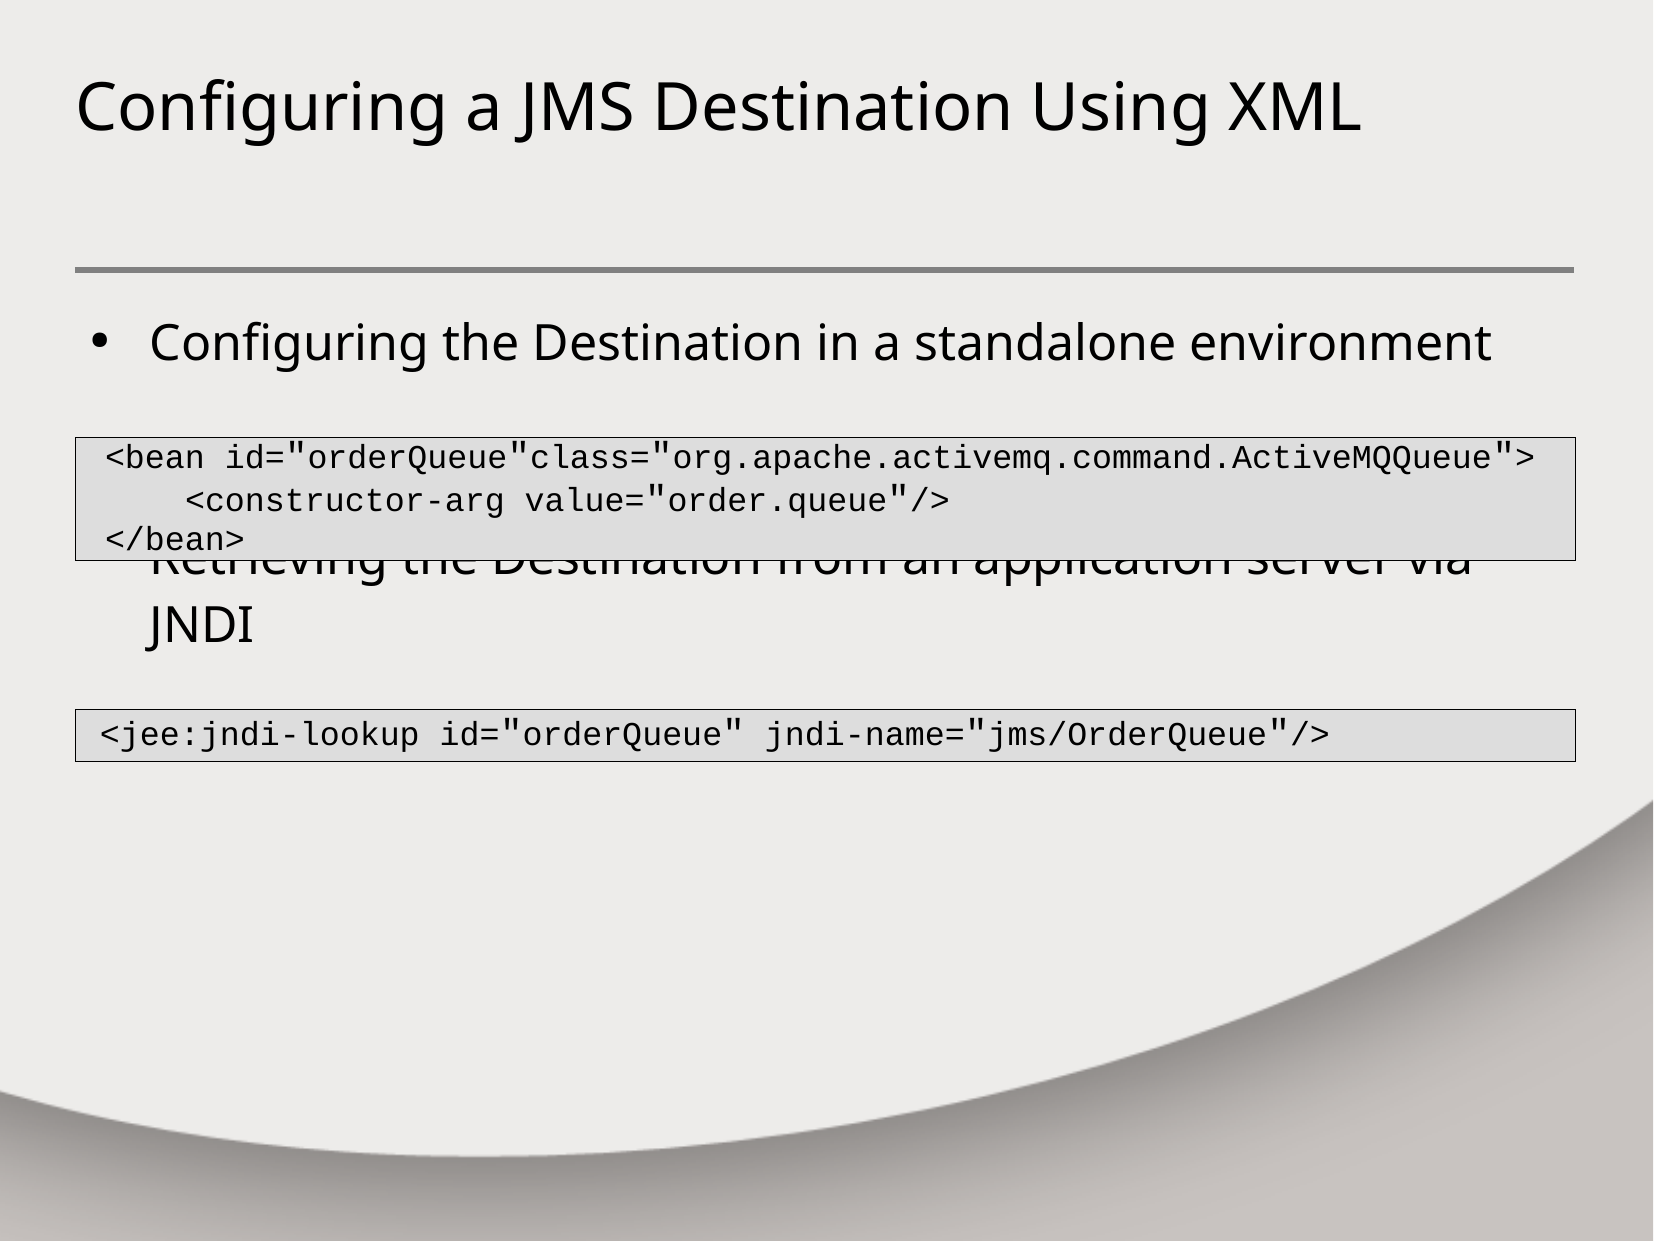

# Configuring a JMS Destination Using XML
Configuring the Destination in a standalone environment
Retrieving the Destination from an application server via JNDI
<bean id="orderQueue"class="org.apache.activemq.command.ActiveMQQueue">
 <constructor-arg value="order.queue"/>
</bean>
<jee:jndi-lookup id="orderQueue" jndi-name="jms/OrderQueue"/>